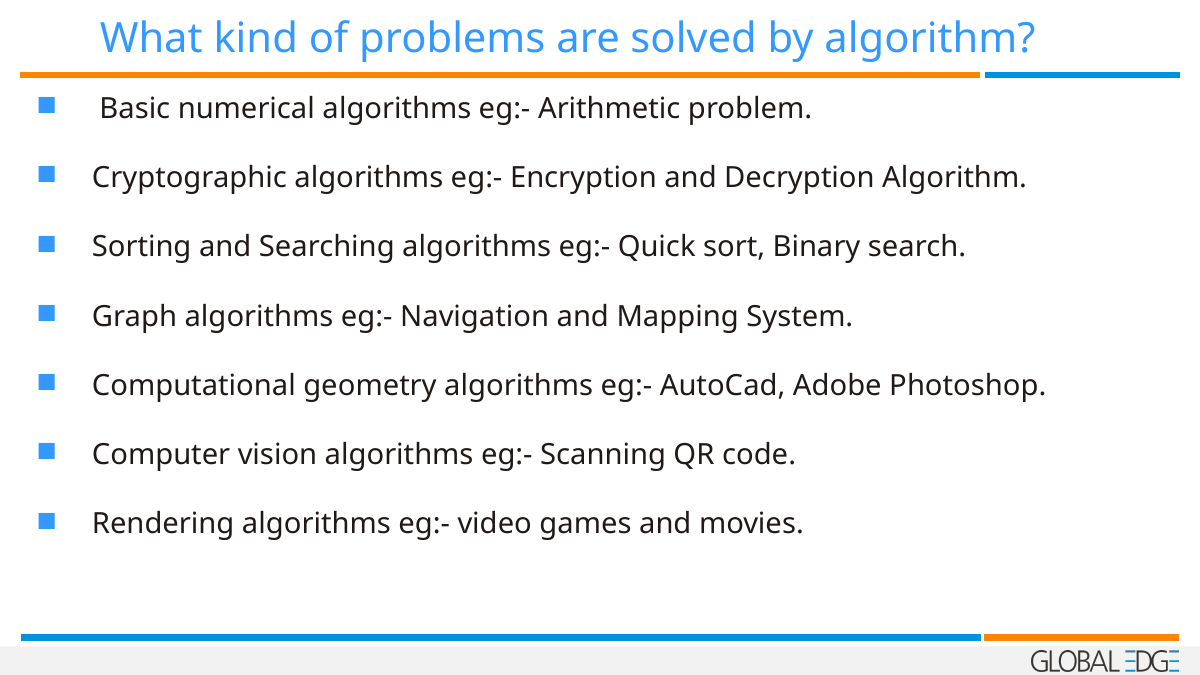

# What kind of problems are solved by algorithm?
 Basic numerical algorithms eg:- Arithmetic problem.
Cryptographic algorithms eg:- Encryption and Decryption Algorithm.
Sorting and Searching algorithms eg:- Quick sort, Binary search.
Graph algorithms eg:- Navigation and Mapping System.
Computational geometry algorithms eg:- AutoCad, Adobe Photoshop.
Computer vision algorithms eg:- Scanning QR code.
Rendering algorithms eg:- video games and movies.